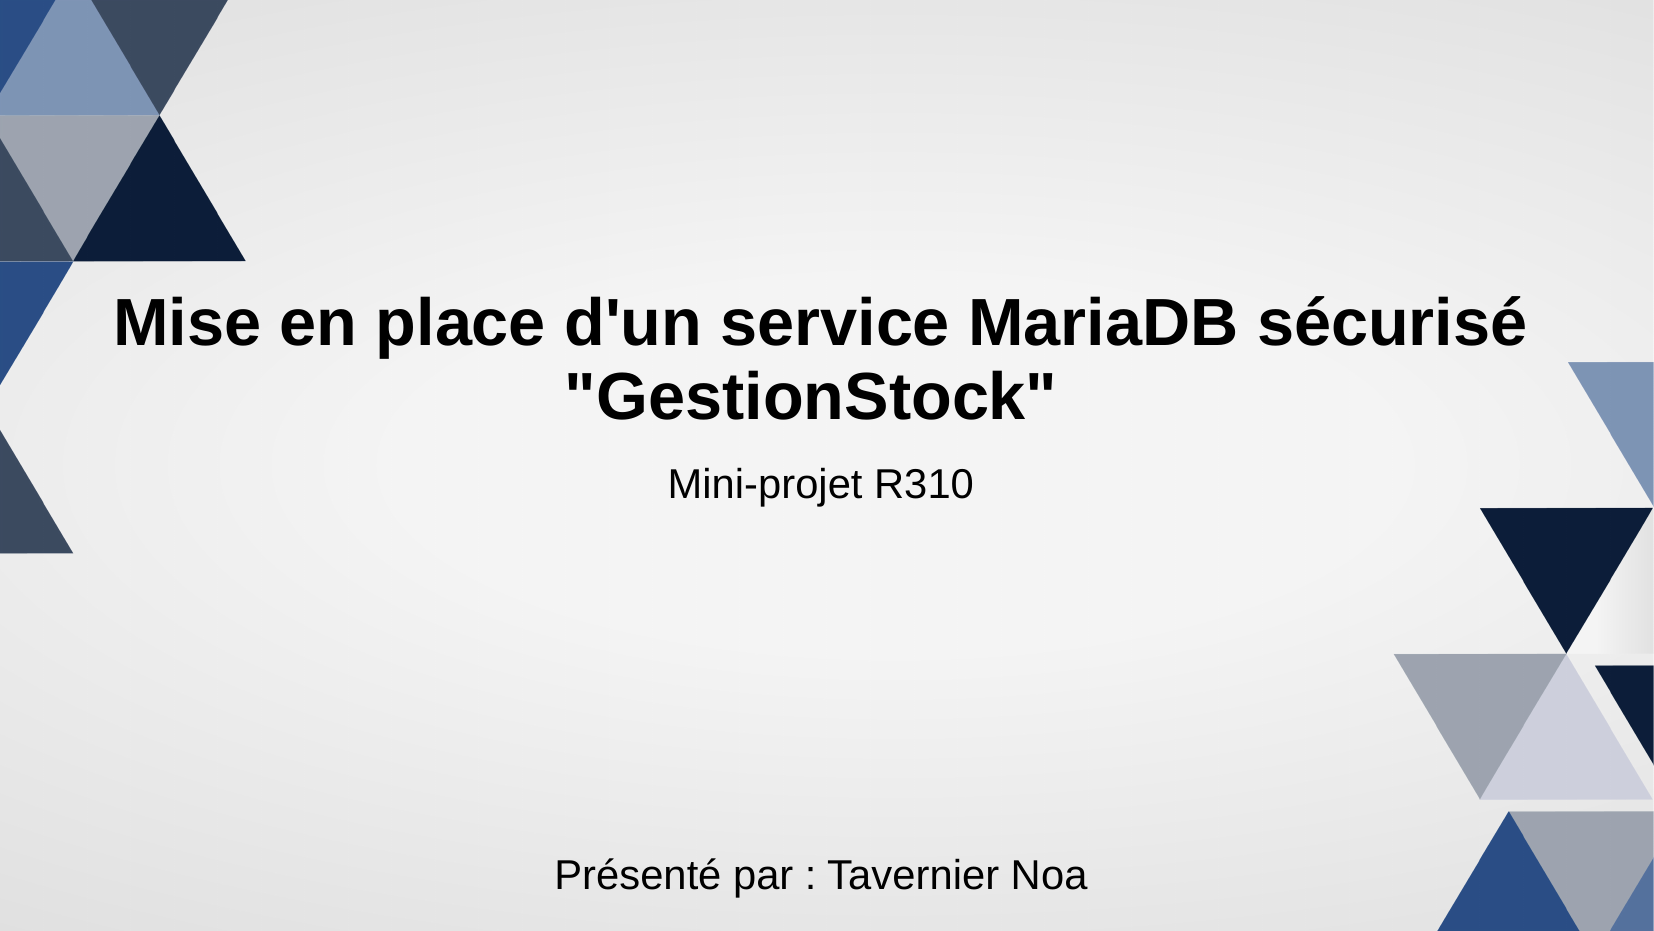

# Mise en place d'un service MariaDB sécurisé "GestionStock"
Mini-projet R310
Présenté par : Tavernier Noa